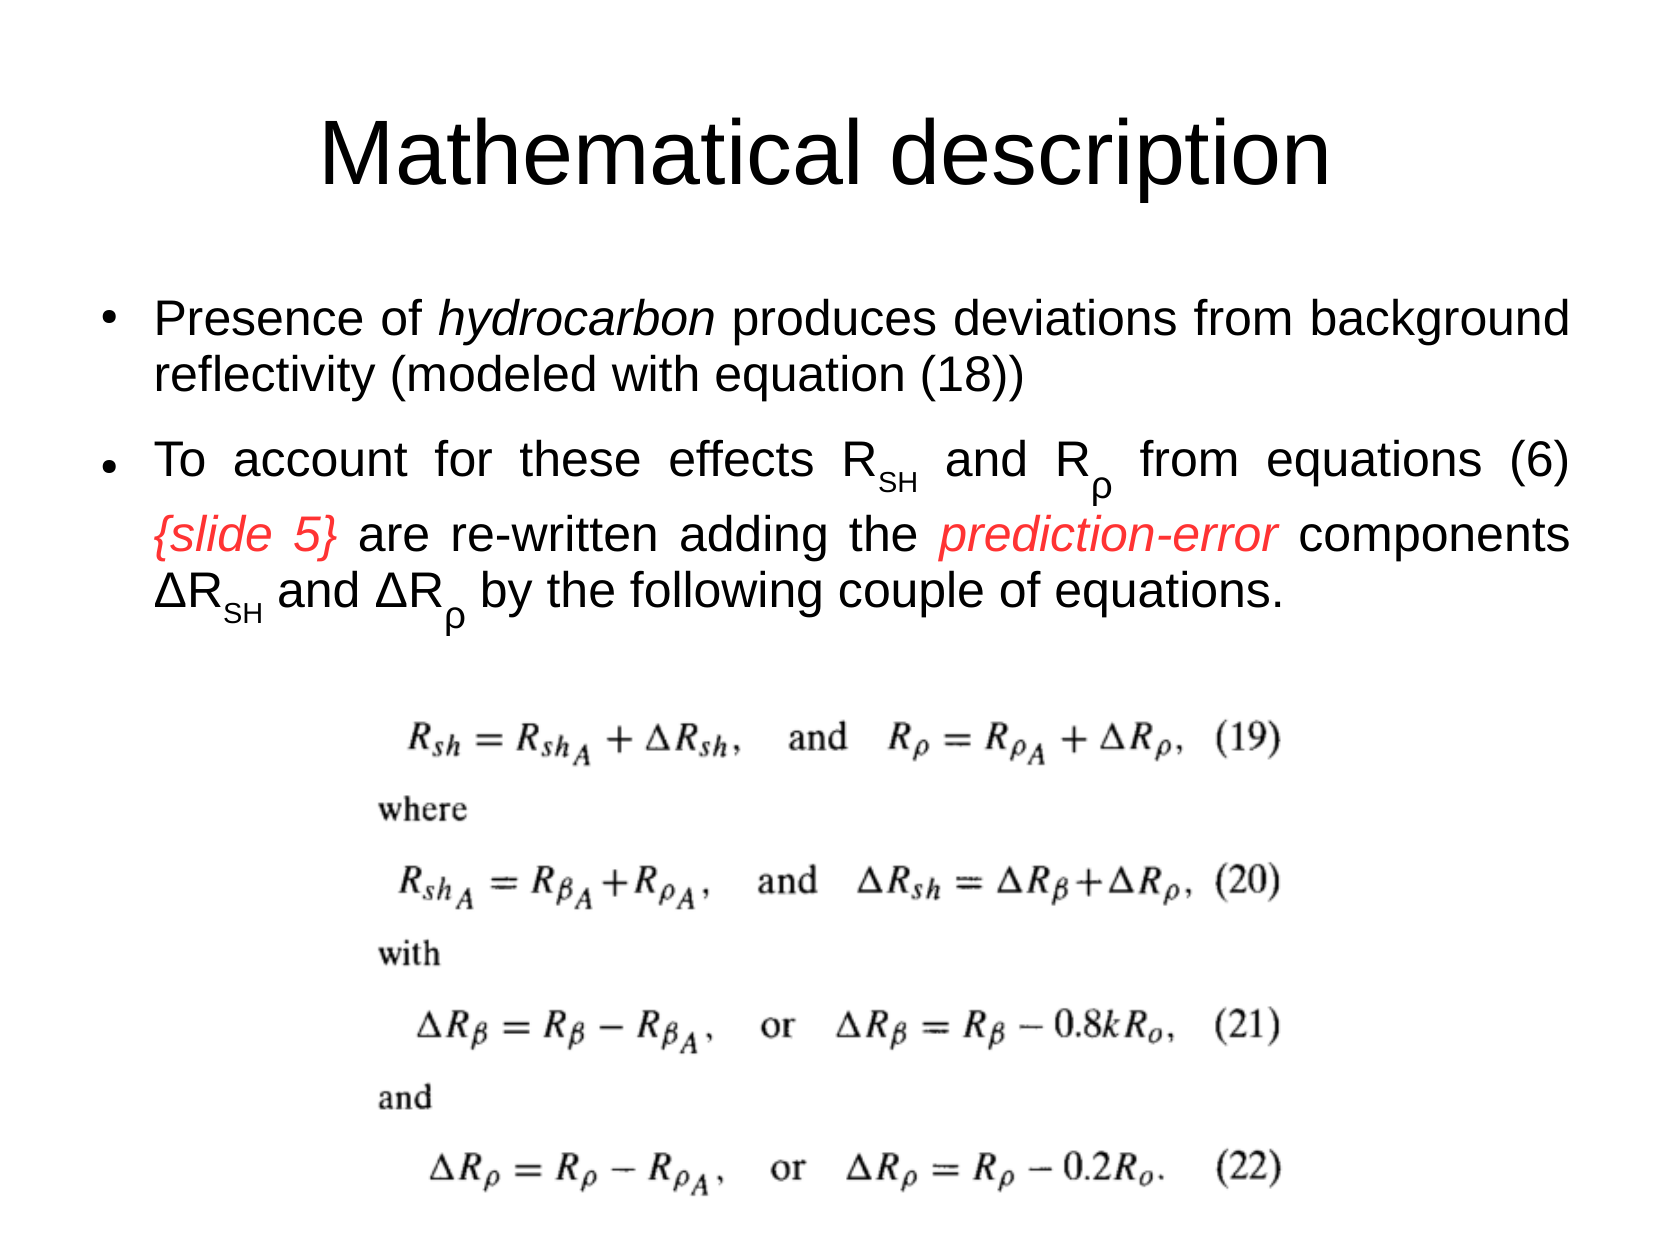

# Mathematical description
Presence of hydrocarbon produces deviations from background reflectivity (modeled with equation (18))
To account for these effects RSH and Rρ from equations (6) {slide 5} are re-written adding the prediction-error components ΔRSH and ΔRρ by the following couple of equations.